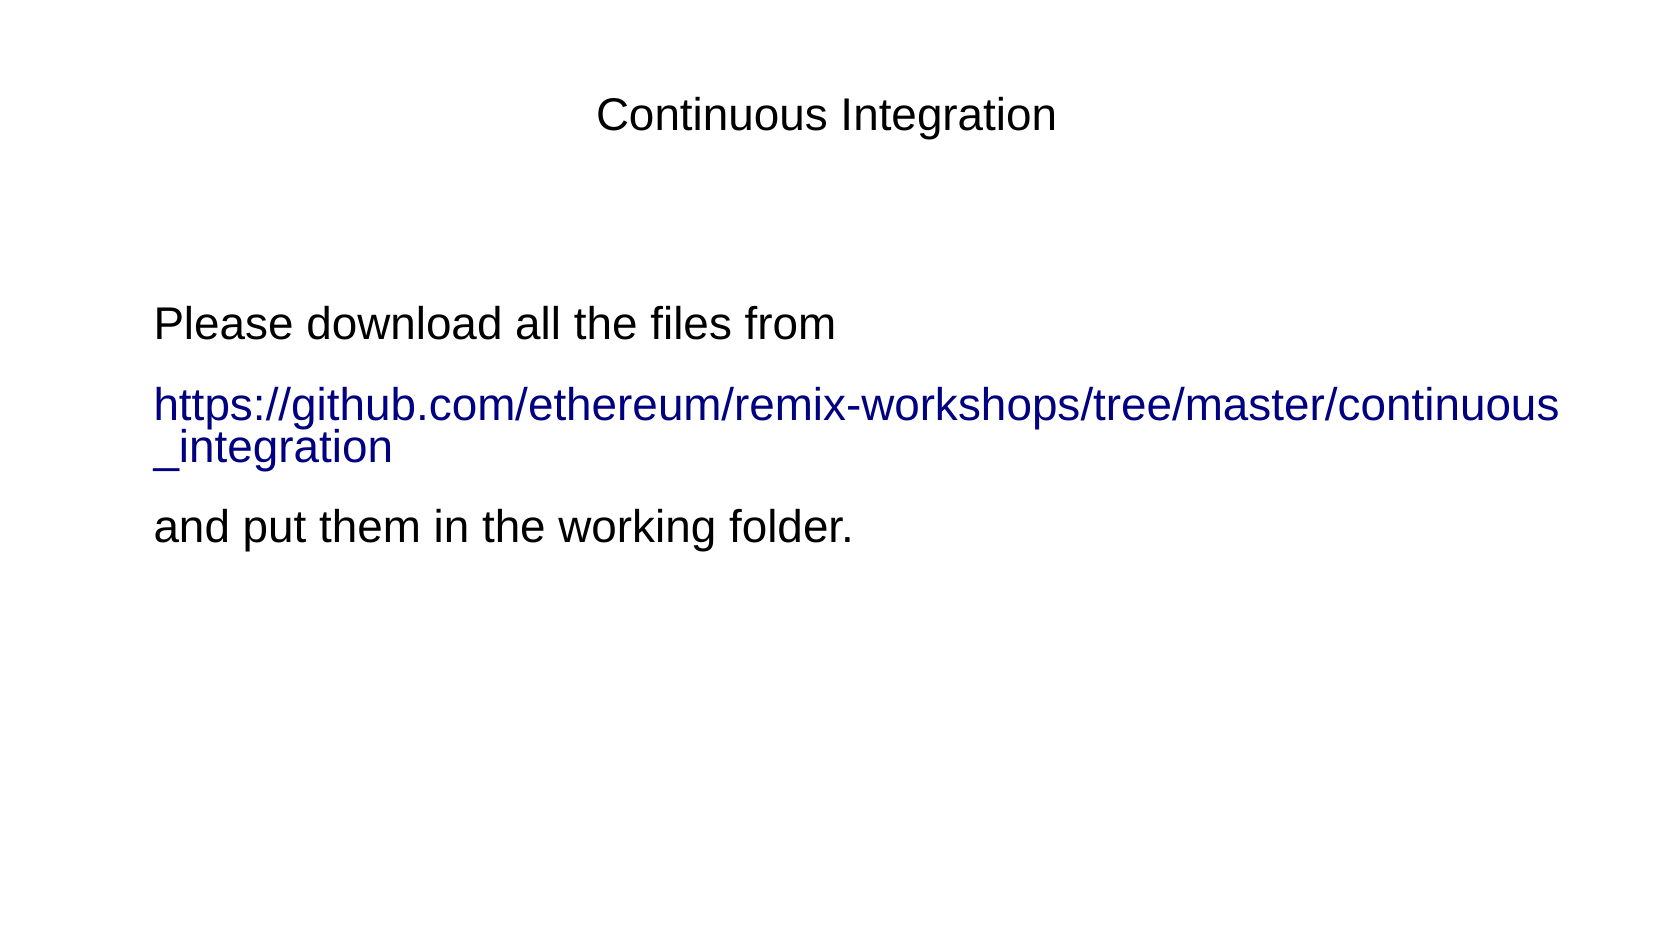

Continuous Integration
# Please download all the files from
https://github.com/ethereum/remix-workshops/tree/master/continuous_integration
and put them in the working folder.